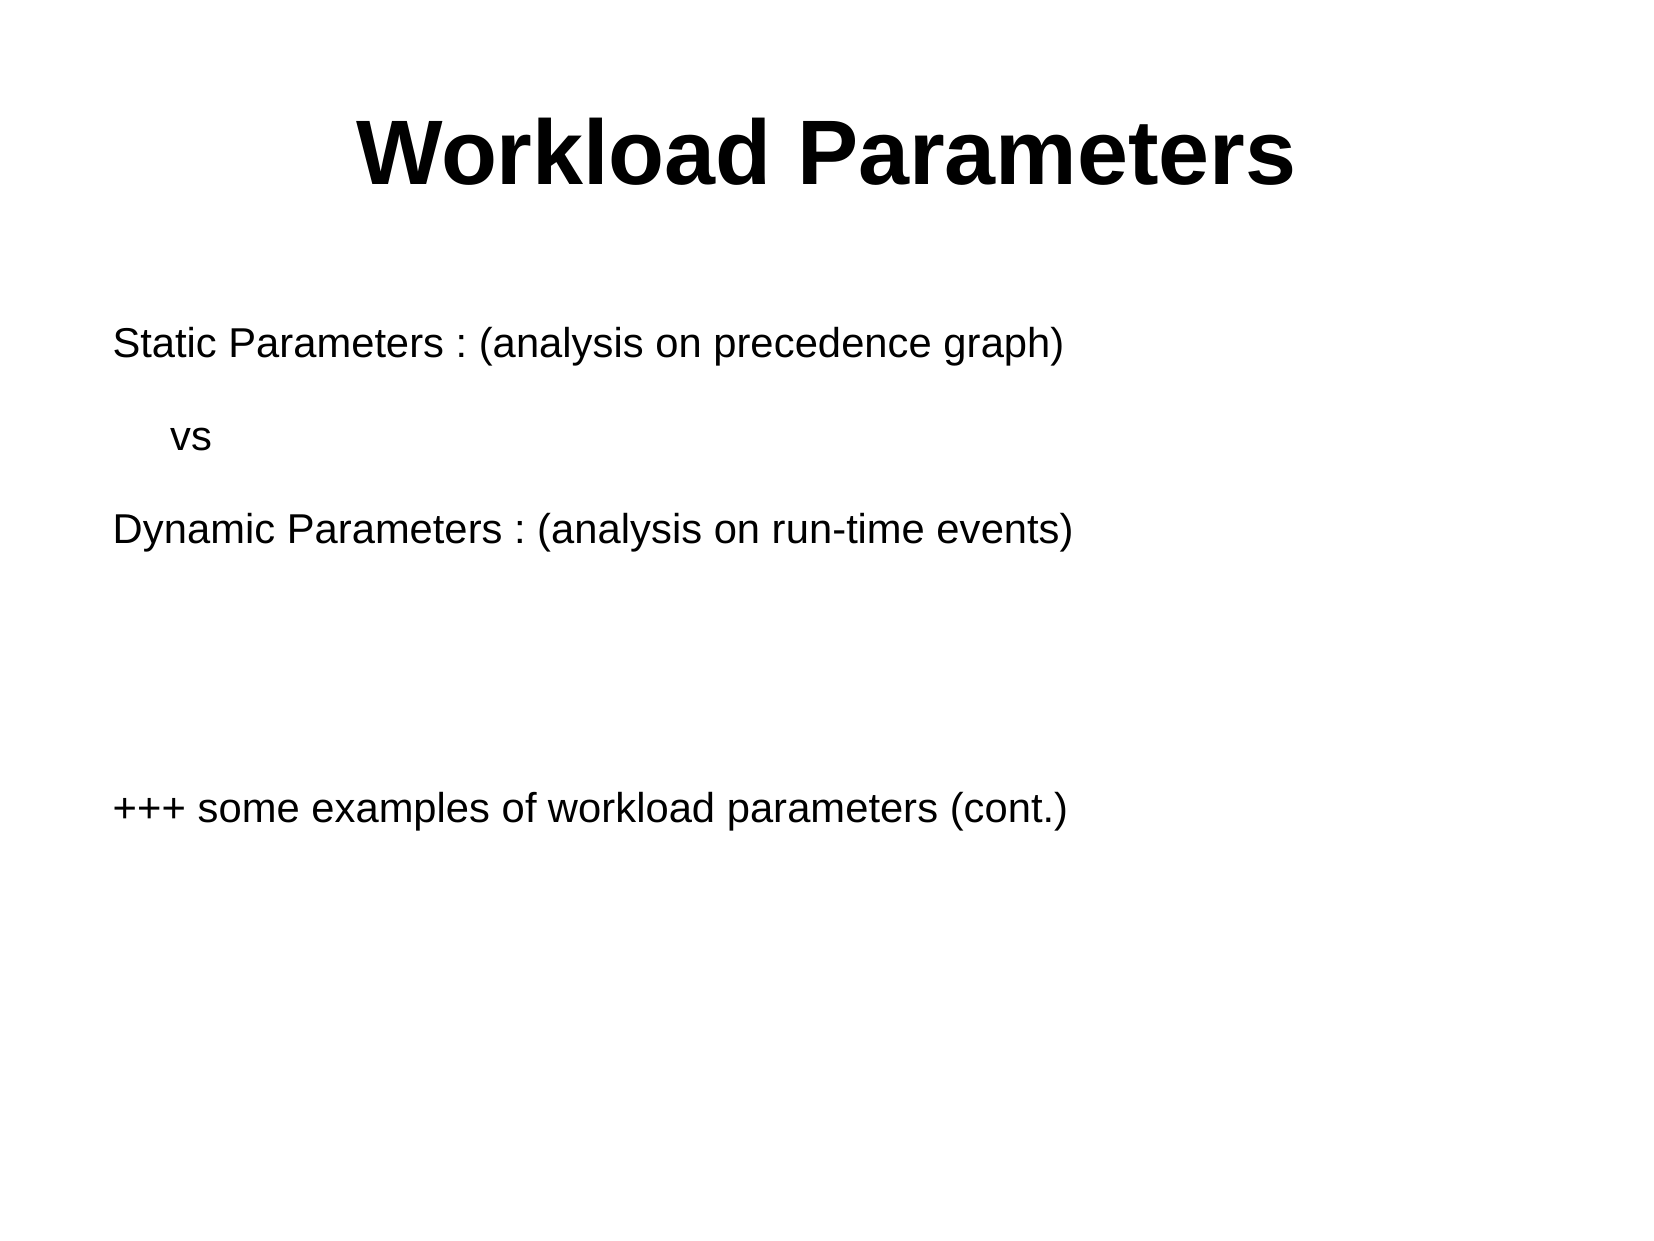

# Workload Parameters
Static Parameters : (analysis on precedence graph)
 vs
Dynamic Parameters : (analysis on run-time events)
+++ some examples of workload parameters (cont.)